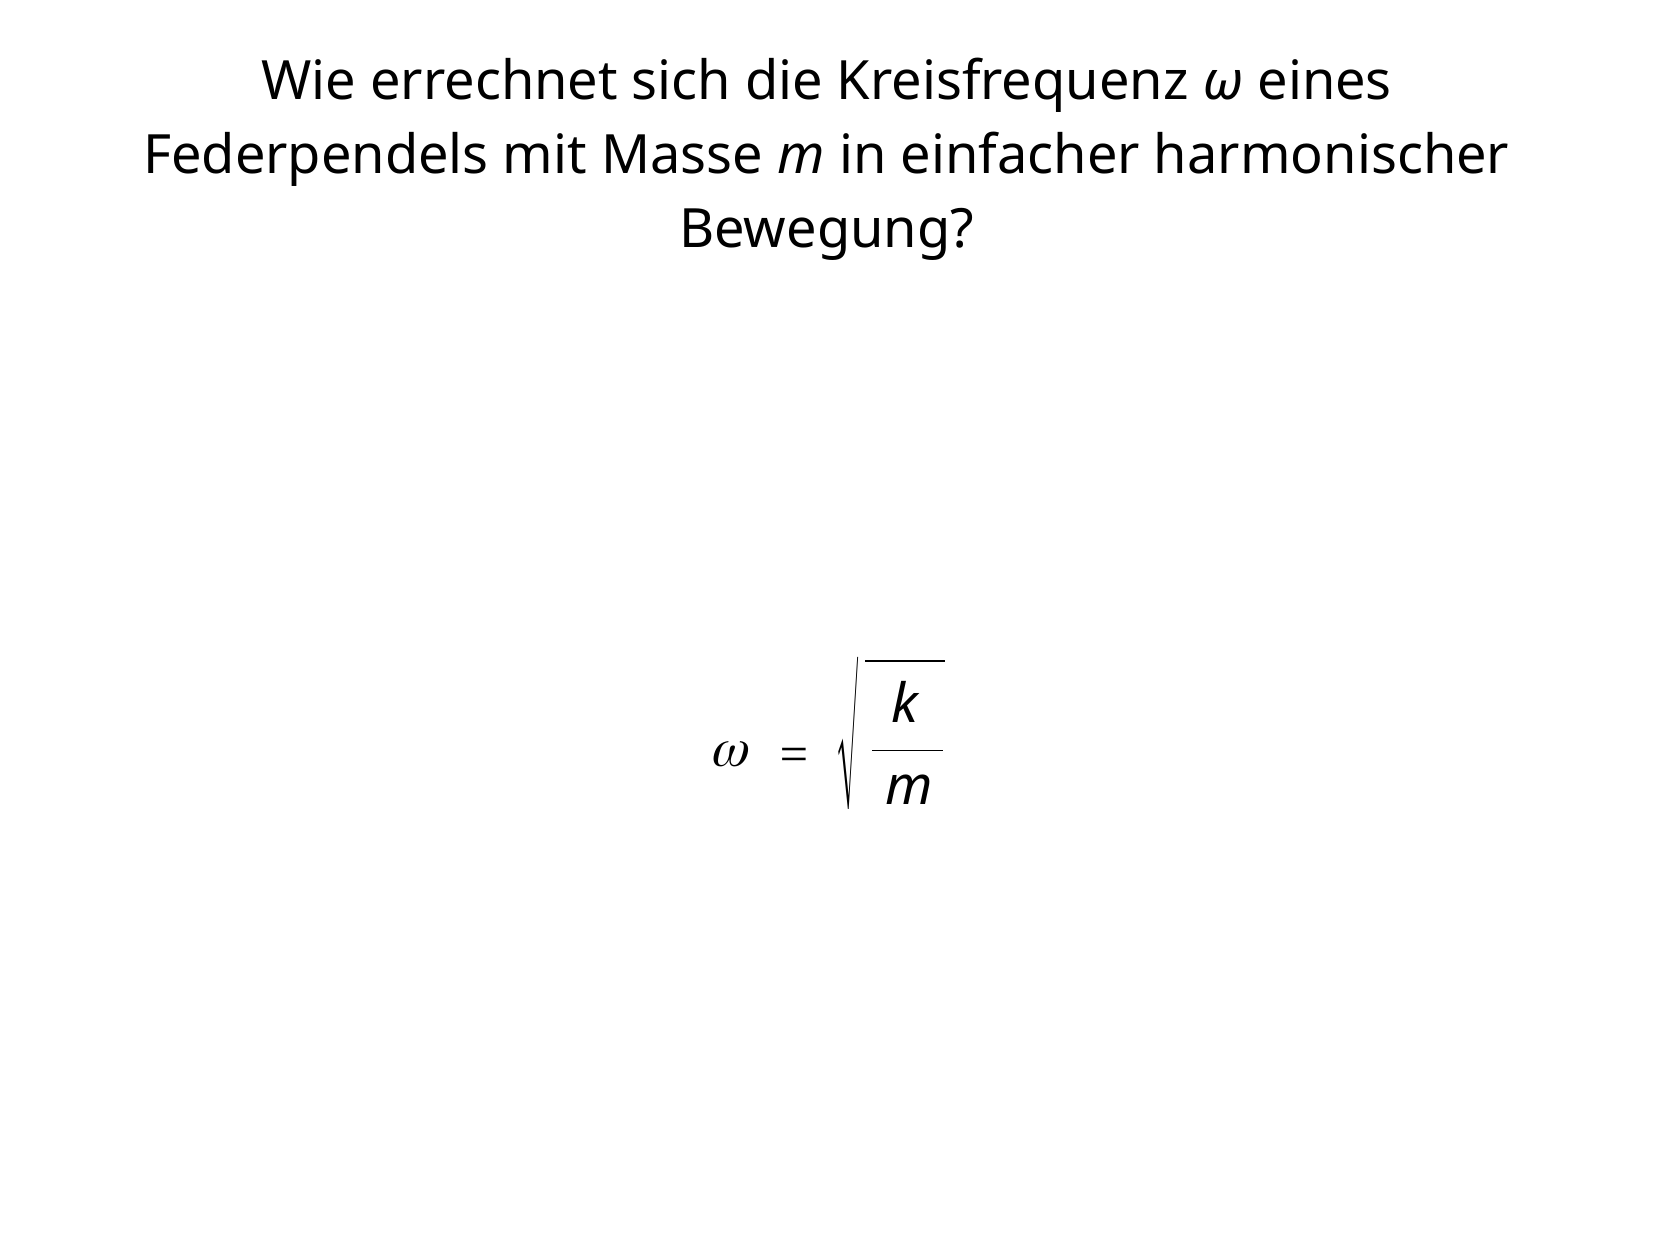

# Wie errechnet sich die Kreisfrequenz ω eines Federpendels mit Masse m in einfacher harmonischer Bewegung?